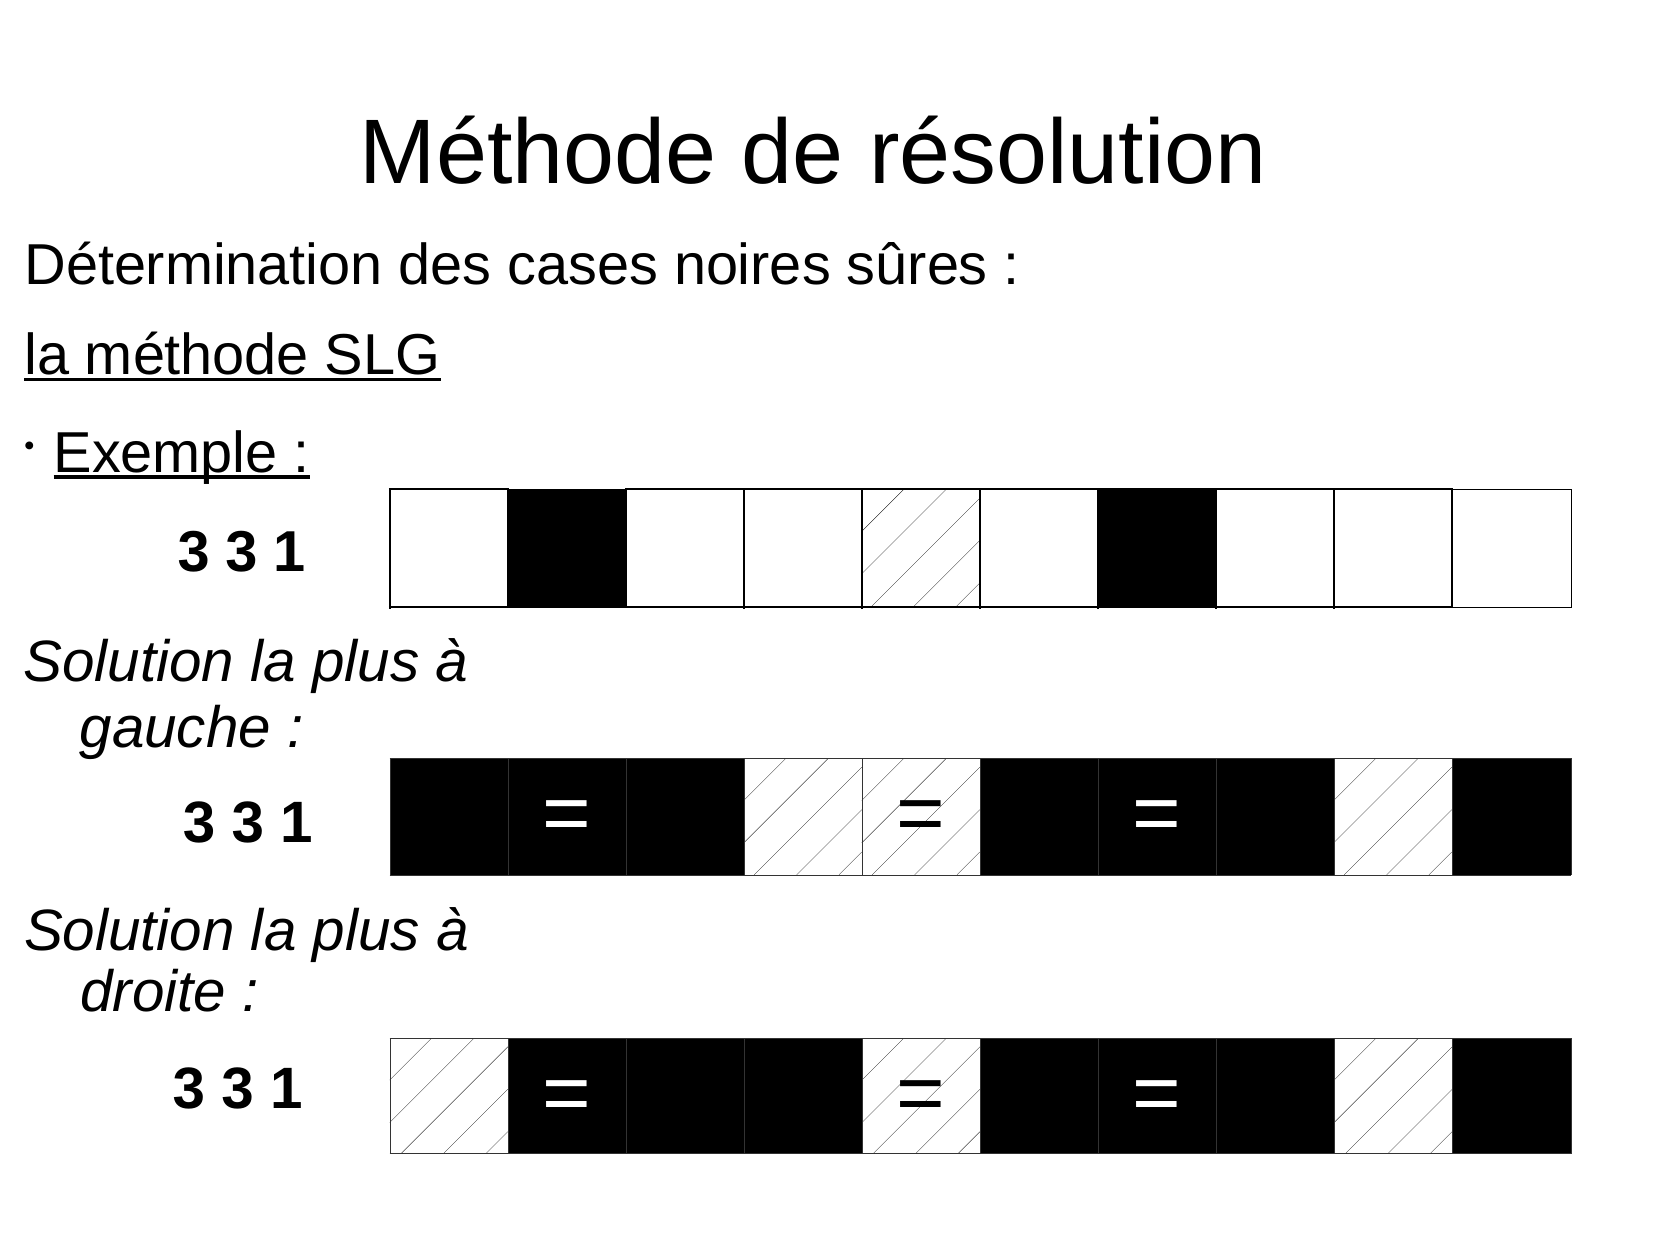

# Méthode de résolution
Détermination des cases noires sûres :
la méthode SLG
 Exemple :
 3 3 1
| | | | | | | | | | |
| --- | --- | --- | --- | --- | --- | --- | --- | --- | --- |
Solution la plus à gauche :
3 3 1
| | = | | | = | | = | | | |
| --- | --- | --- | --- | --- | --- | --- | --- | --- | --- |
Solution la plus à droite :
3 3 1
| | = | | | = | | = | | | |
| --- | --- | --- | --- | --- | --- | --- | --- | --- | --- |